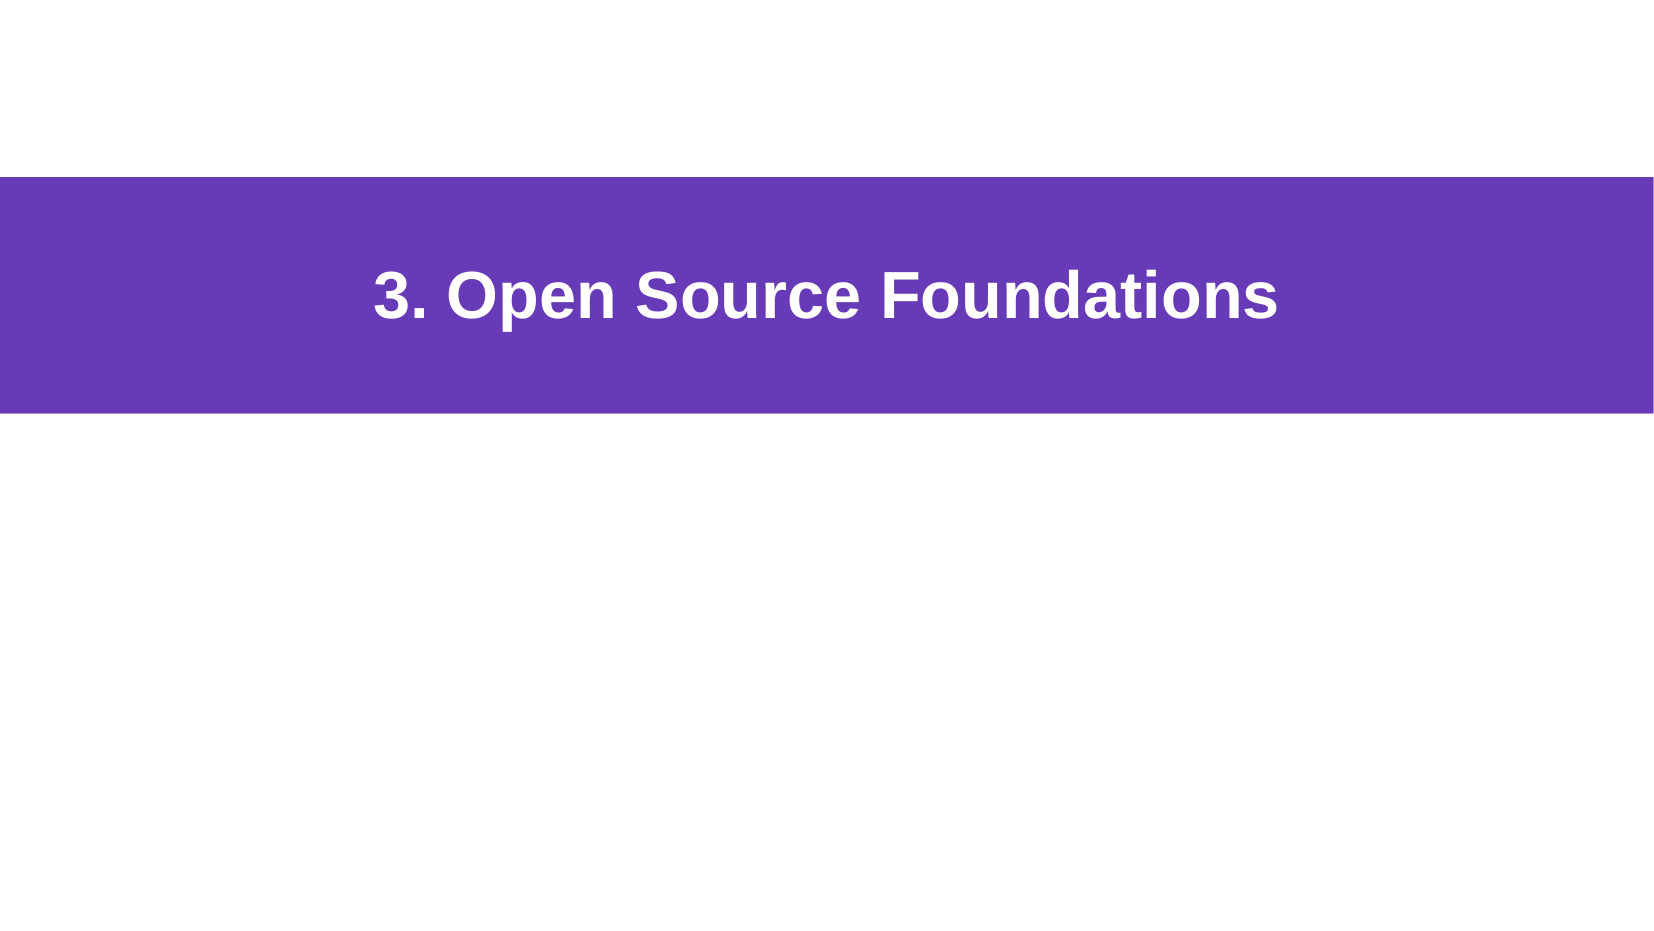

# A (very) short history
3. Open Source Foundations